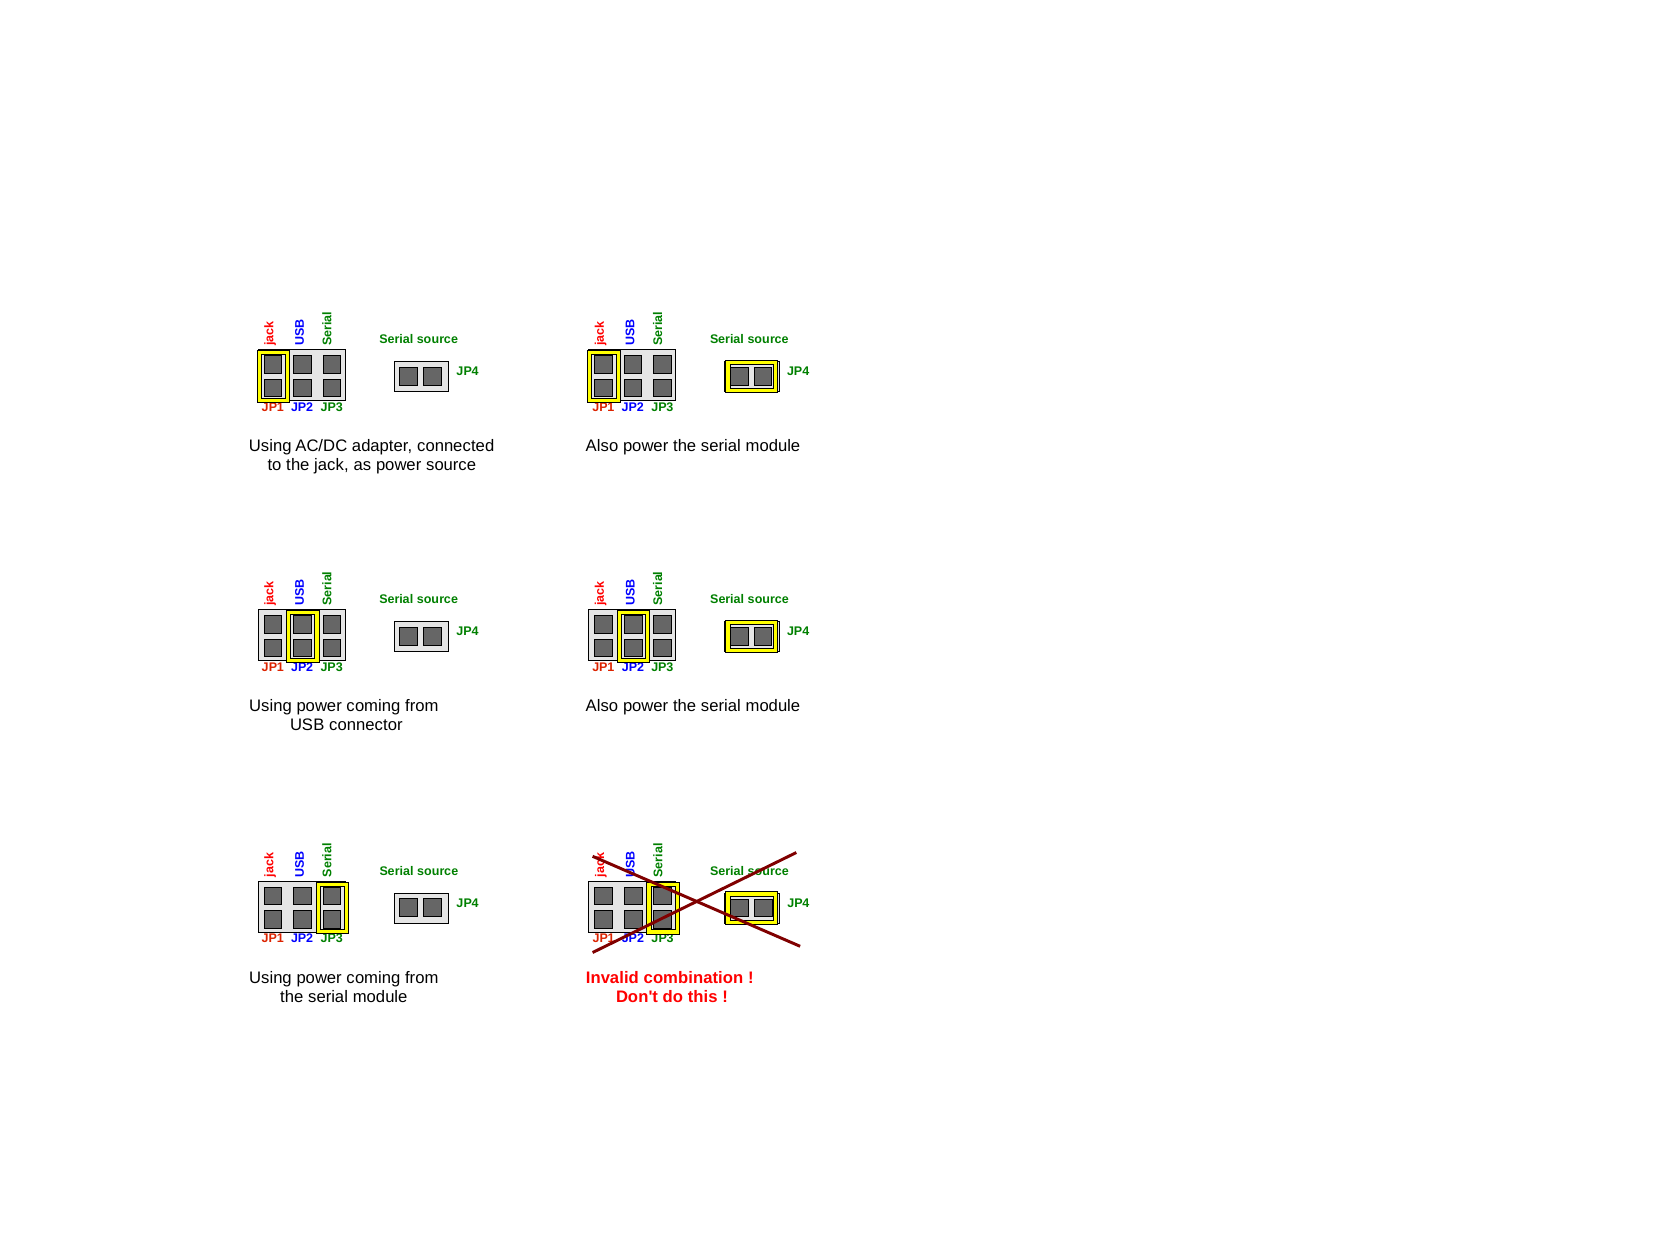

USB
Serial
jack
JP2
JP3
JP1
USB
Serial
jack
JP2
JP3
JP1
Serial source
JP4
Serial source
JP4
Using AC/DC adapter, connected
to the jack, as power source
Also power the serial module
USB
Serial
jack
JP2
JP3
JP1
USB
Serial
jack
JP2
JP3
JP1
Serial source
JP4
Serial source
JP4
Using power coming from
USB connector
Also power the serial module
USB
Serial
jack
JP2
JP3
JP1
USB
Serial
jack
JP2
JP3
JP1
Serial source
JP4
Serial source
JP4
Using power coming from
the serial module
Invalid combination !
 Don't do this !